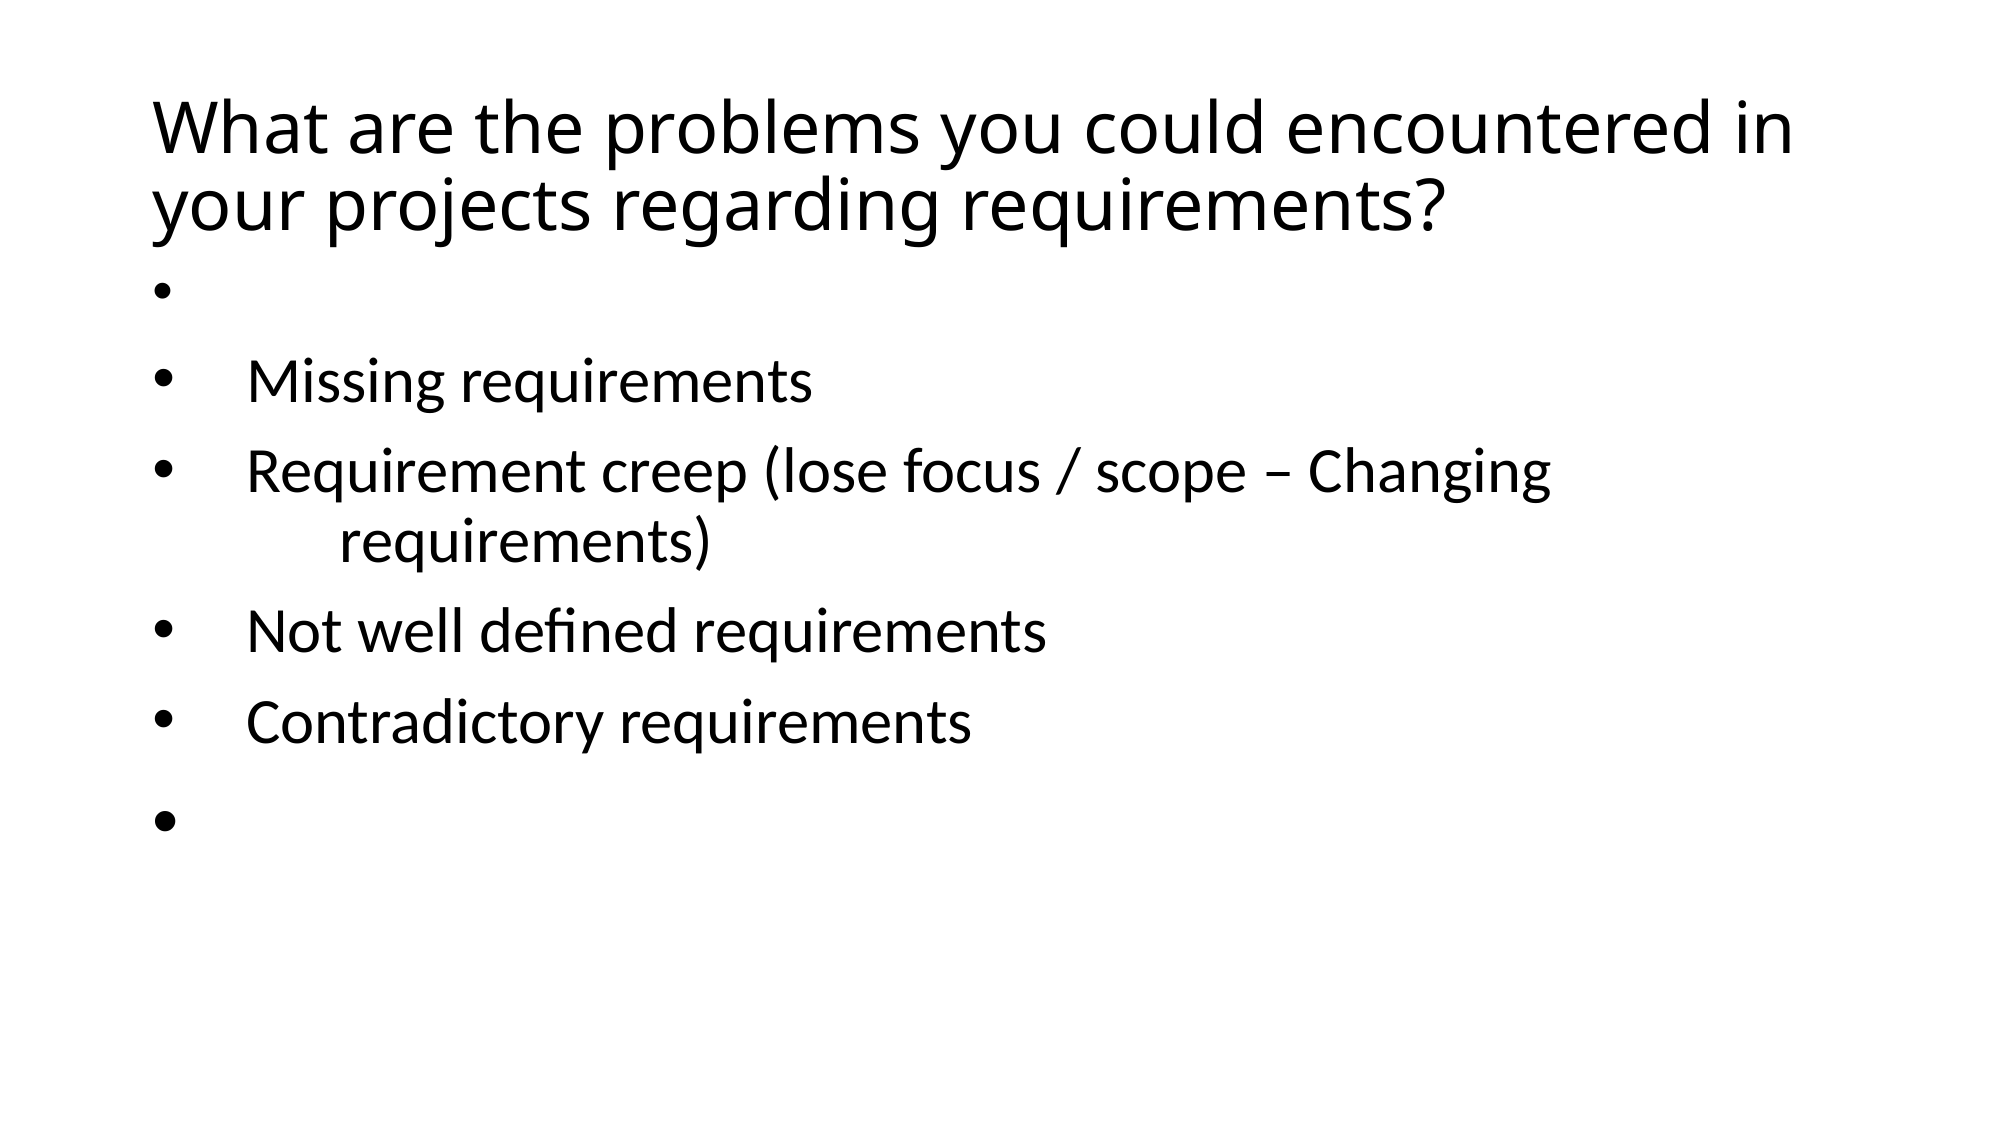

# What are the problems you could encountered in your projects regarding requirements?
Missing requirements
Requirement creep (lose focus / scope – Changing requirements)
Not well defined requirements
Contradictory requirements